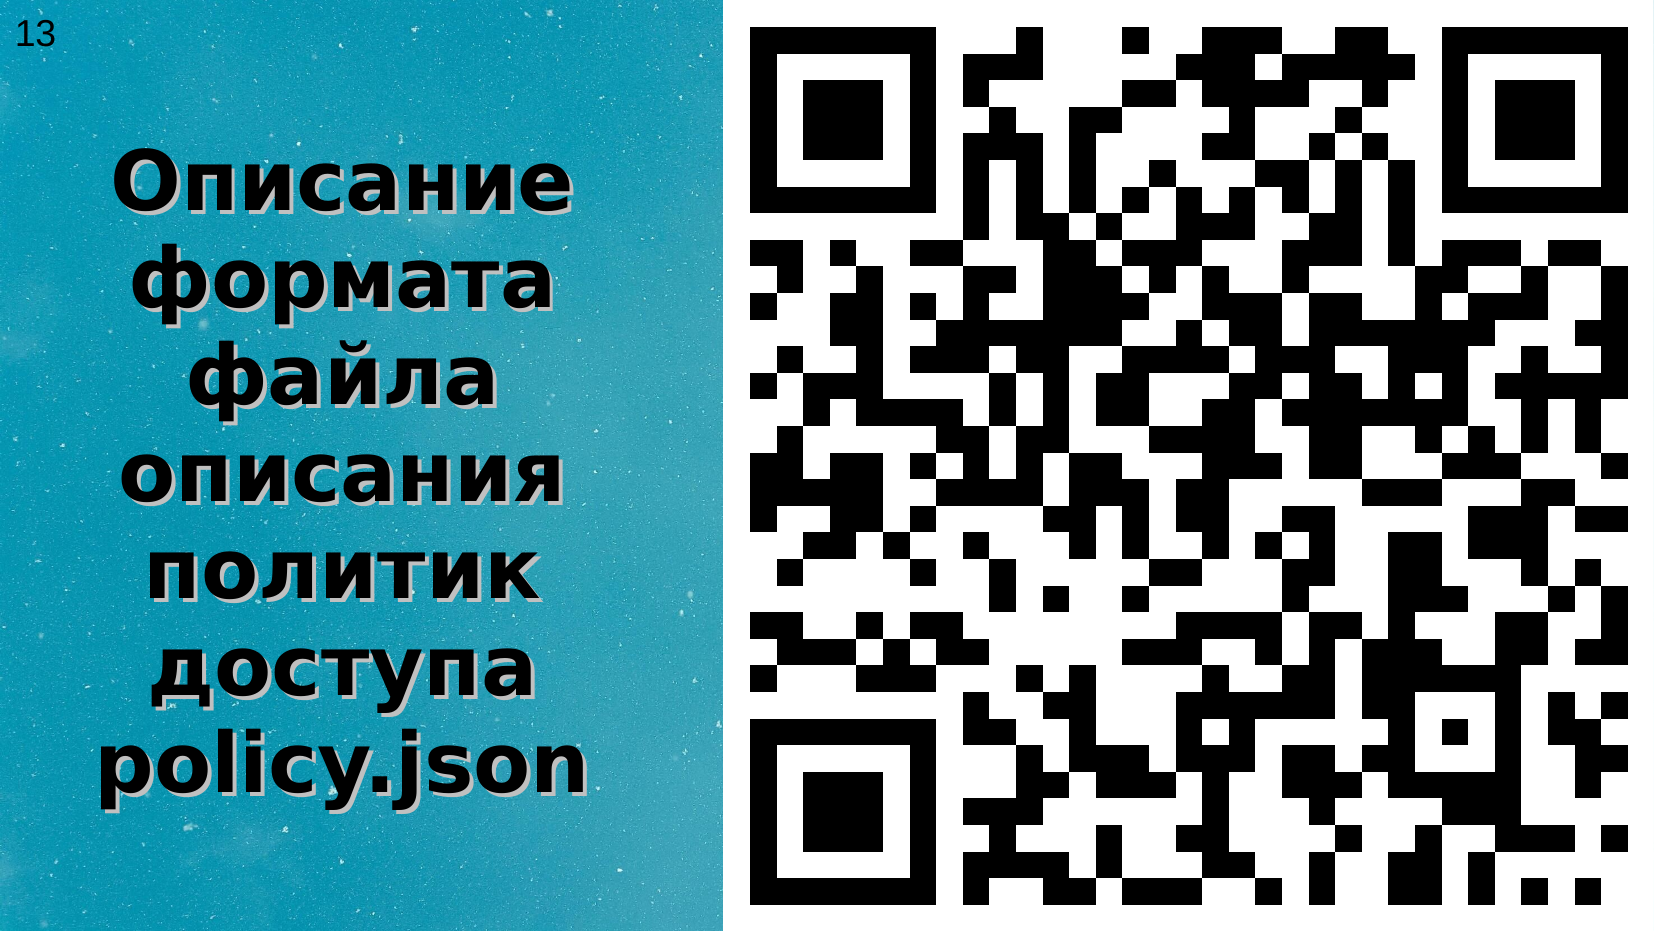

# Описание формата файла описания политик доступа policy.json